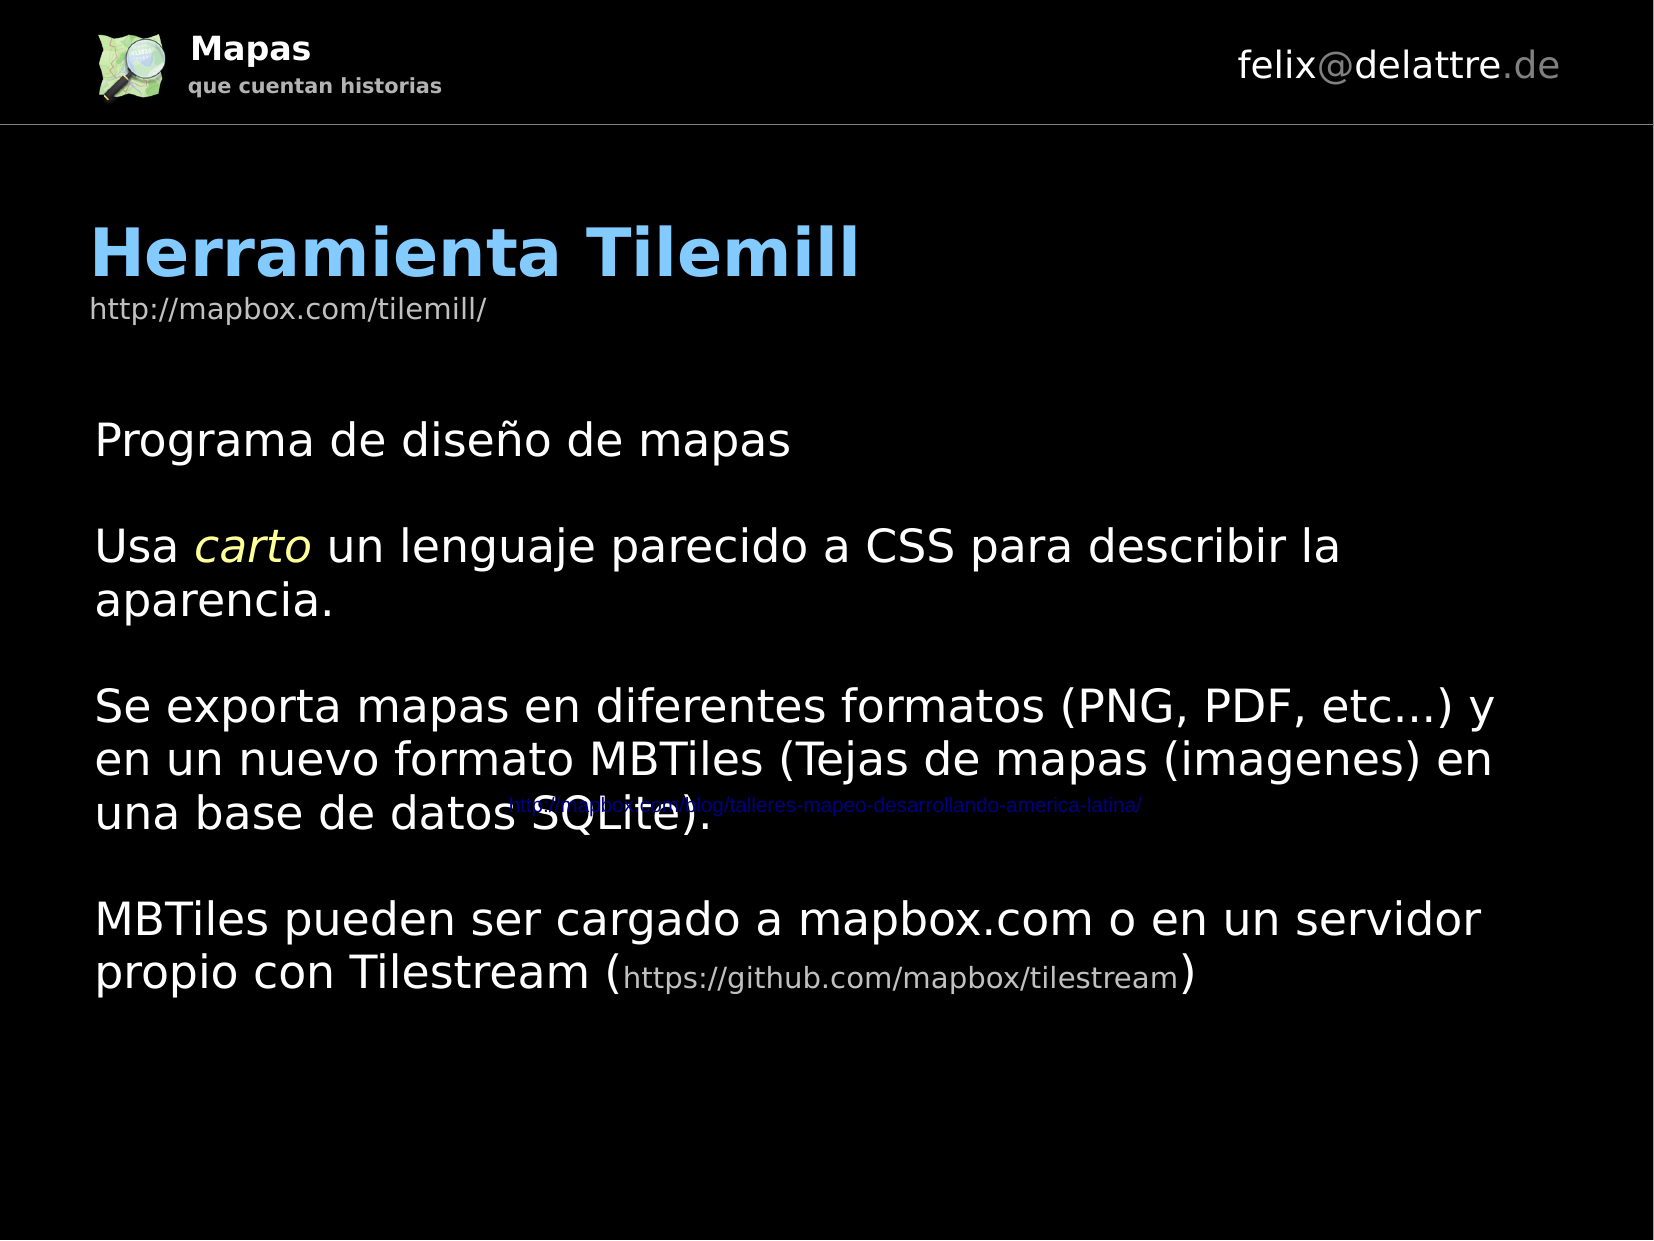

Herramienta Tilemill
http://mapbox.com/tilemill/
Programa de diseño de mapas
Usa carto un lenguaje parecido a CSS para describir la aparencia.
Se exporta mapas en diferentes formatos (PNG, PDF, etc...) y en un nuevo formato MBTiles (Tejas de mapas (imagenes) en una base de datos SQLite).
MBTiles pueden ser cargado a mapbox.com o en un servidor propio con Tilestream (https://github.com/mapbox/tilestream)
http://mapbox.com/blog/talleres-mapeo-desarrollando-america-latina/